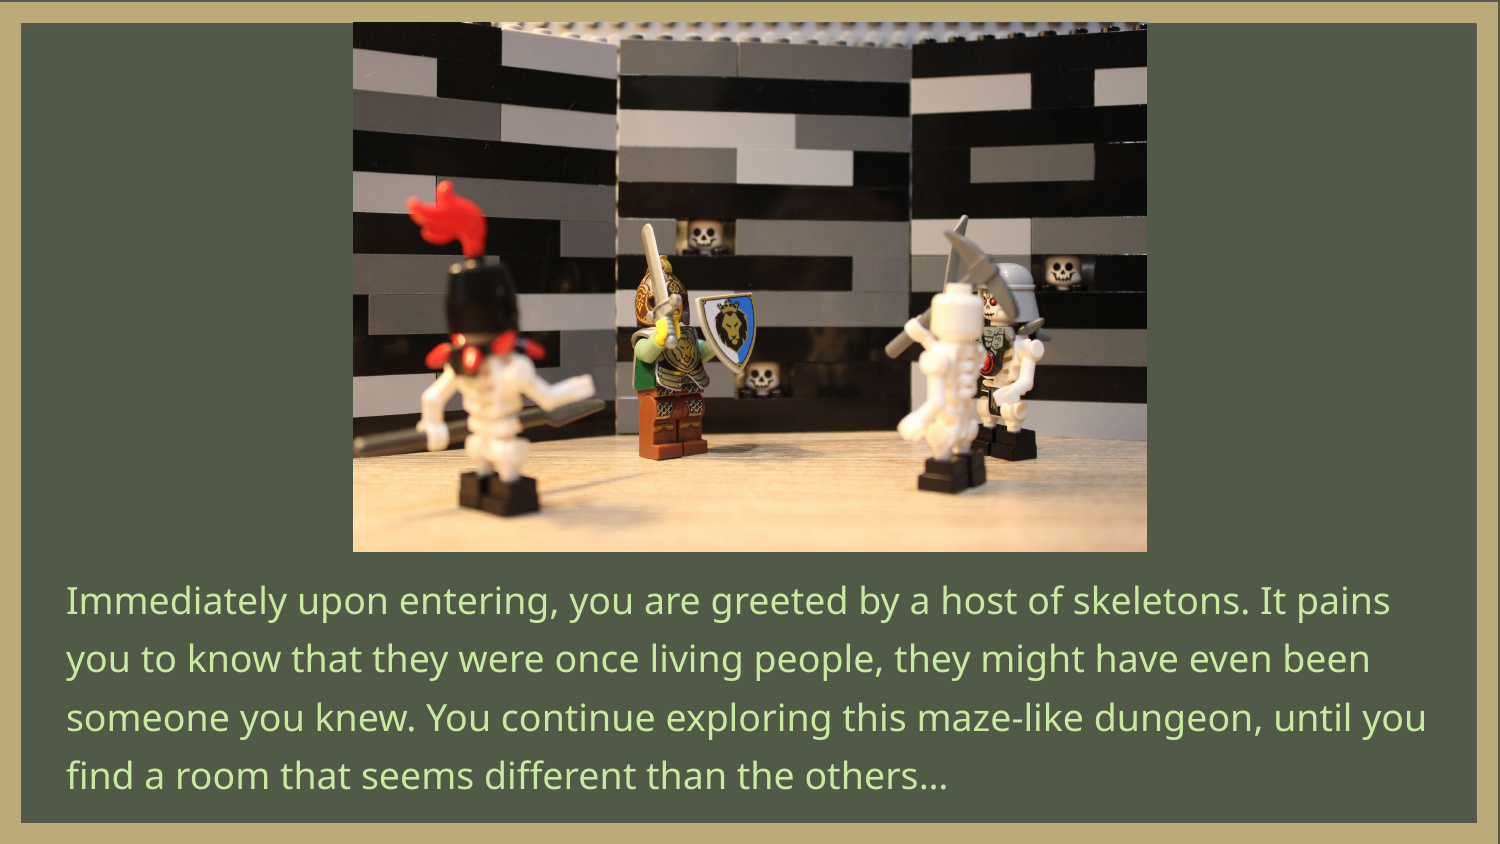

# Immediately upon entering, you are greeted by a host of skeletons. It pains you to know that they were once living people, they might have even been someone you knew. You continue exploring this maze-like dungeon, until you find a room that seems different than the others…